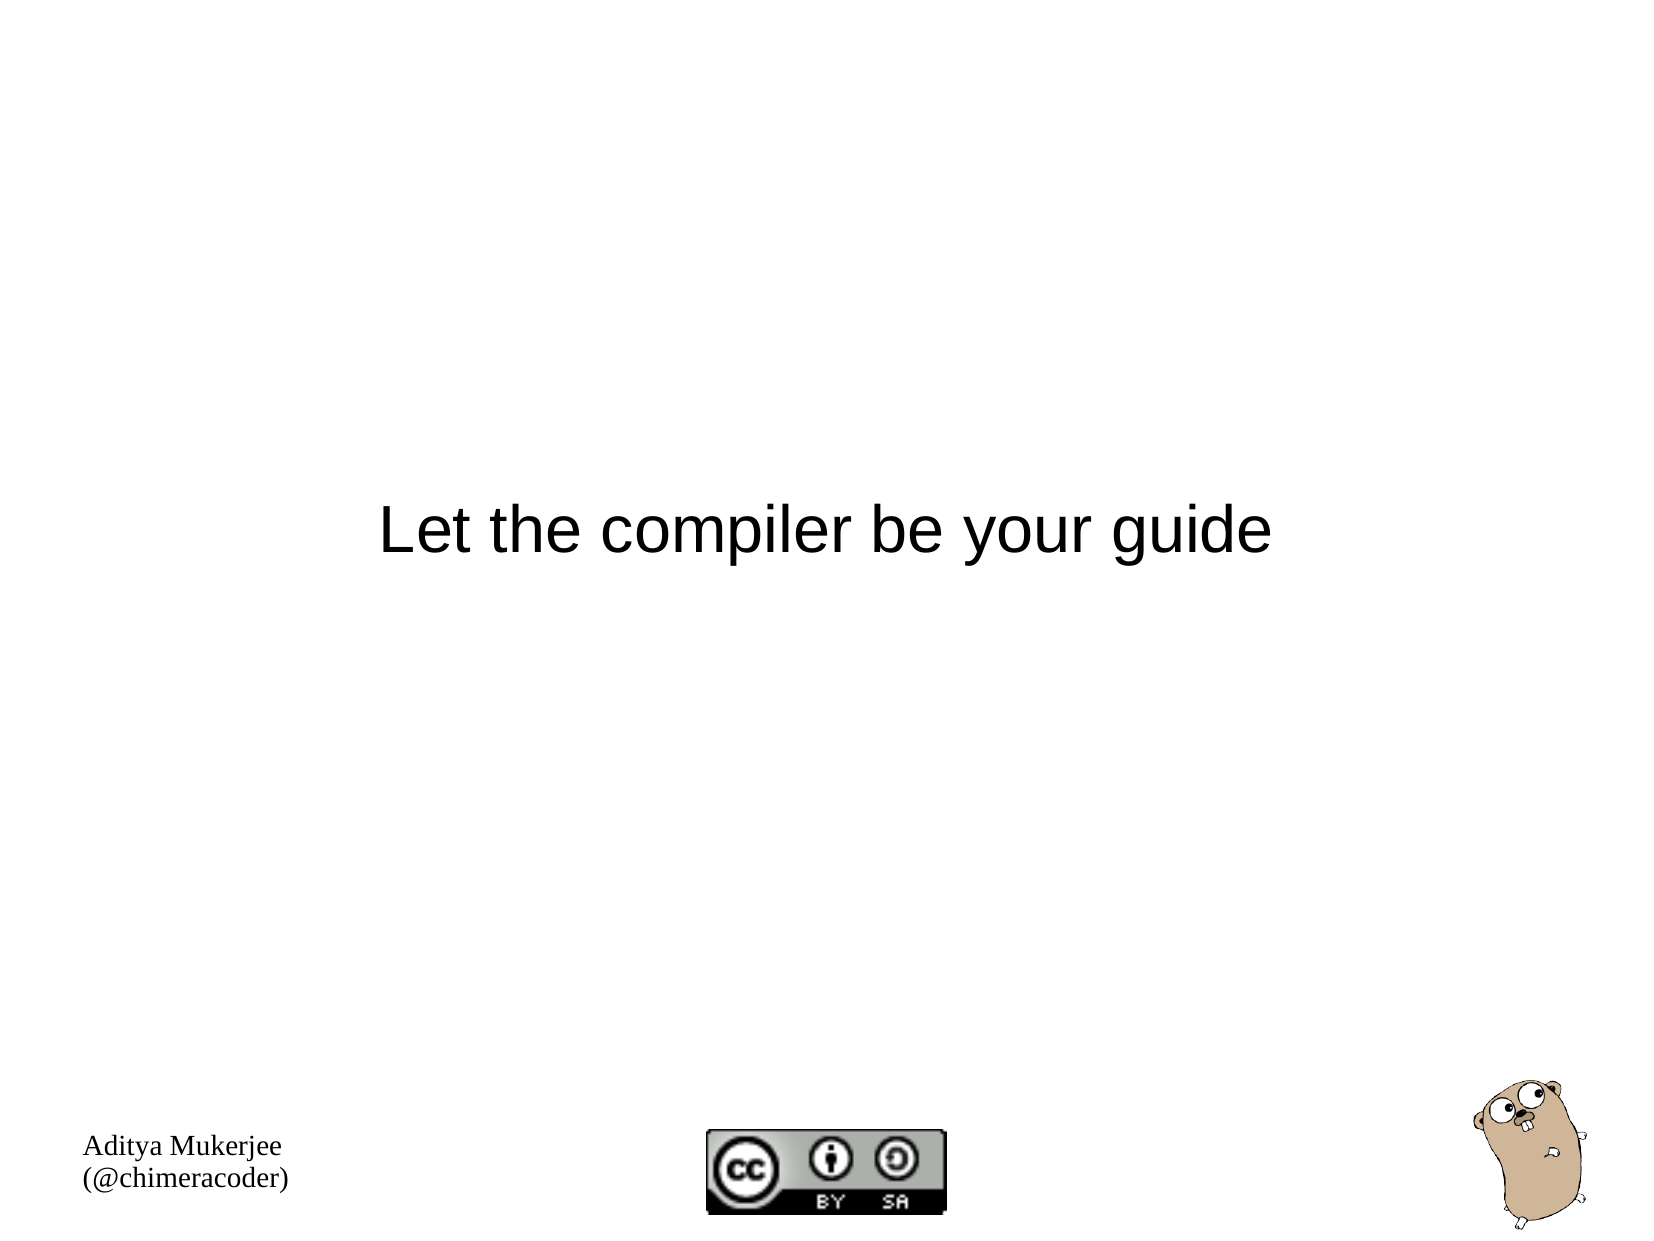

# Let the compiler be your guide